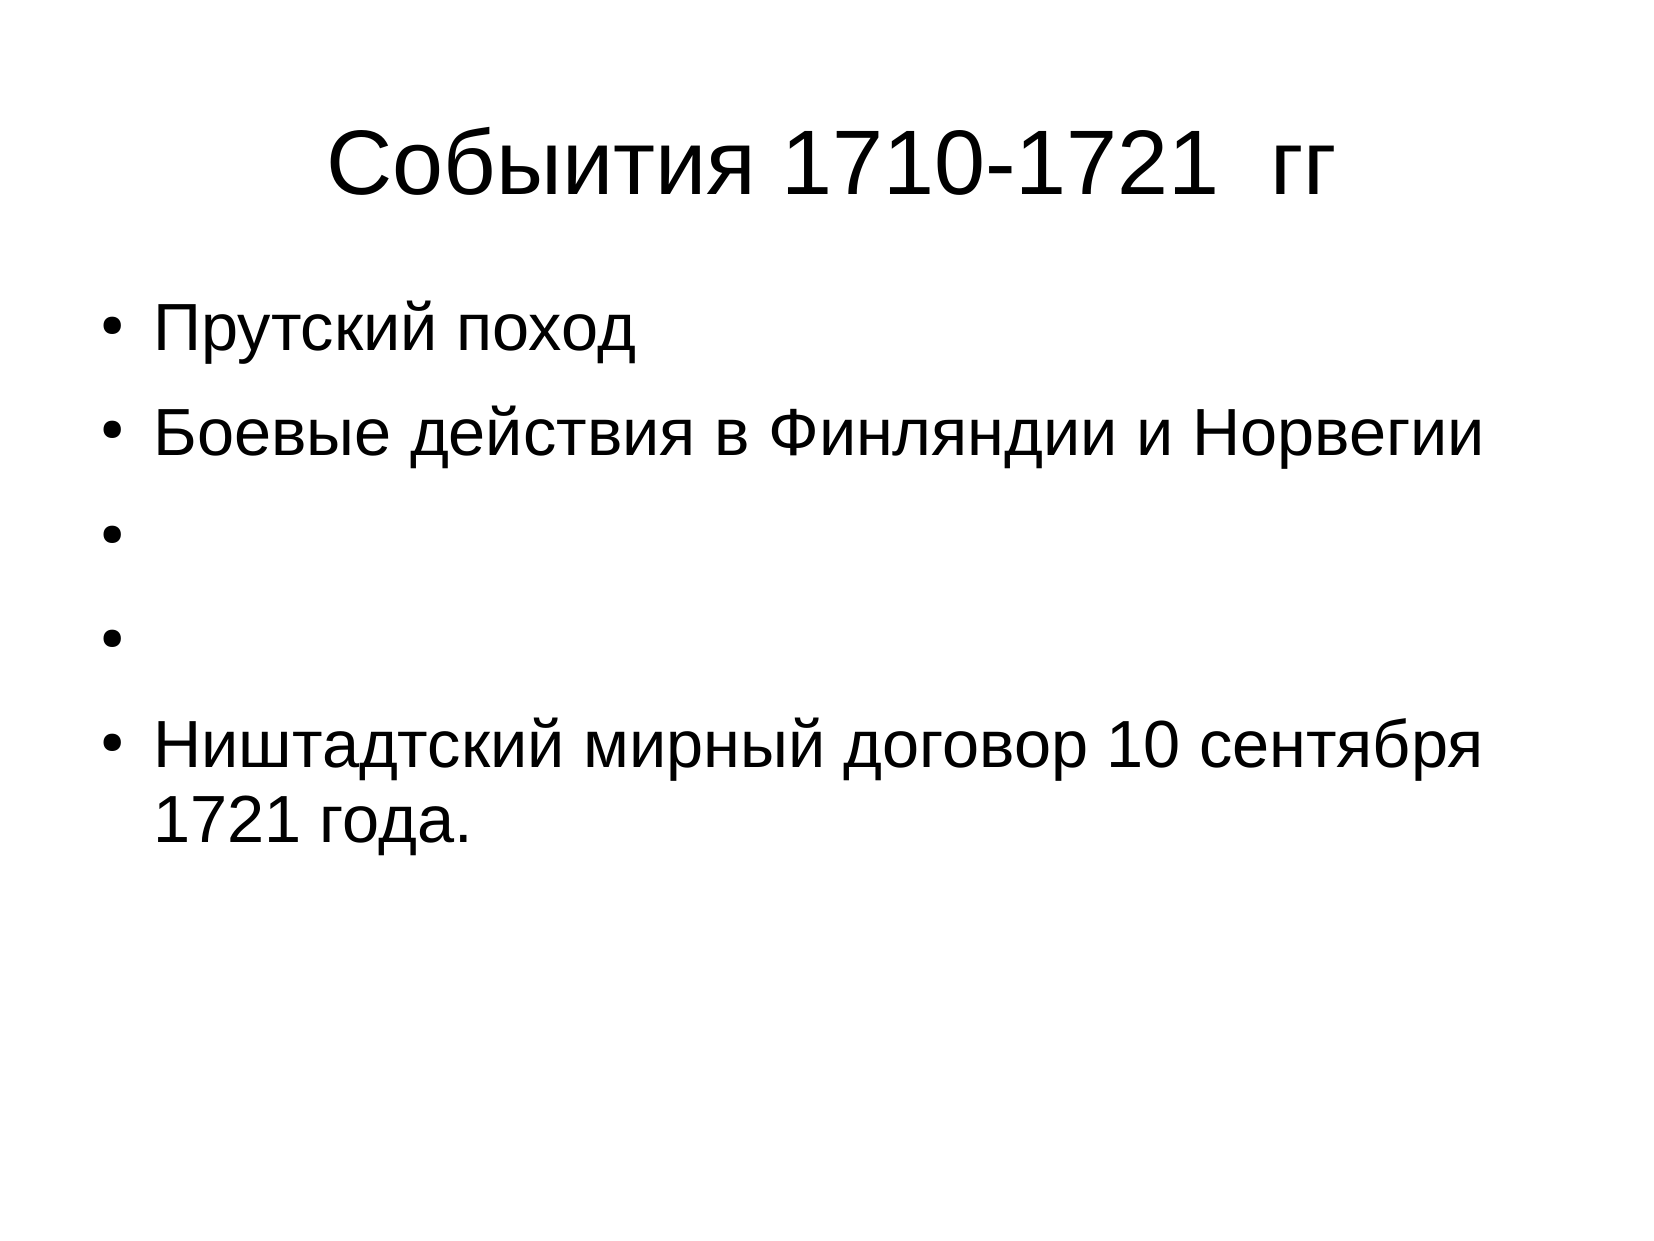

# Собыития 1710-1721 гг
Прутский поход
Боевые действия в Финляндии и Норвегии
Ништадтский мирный договор 10 сентября 1721 года.